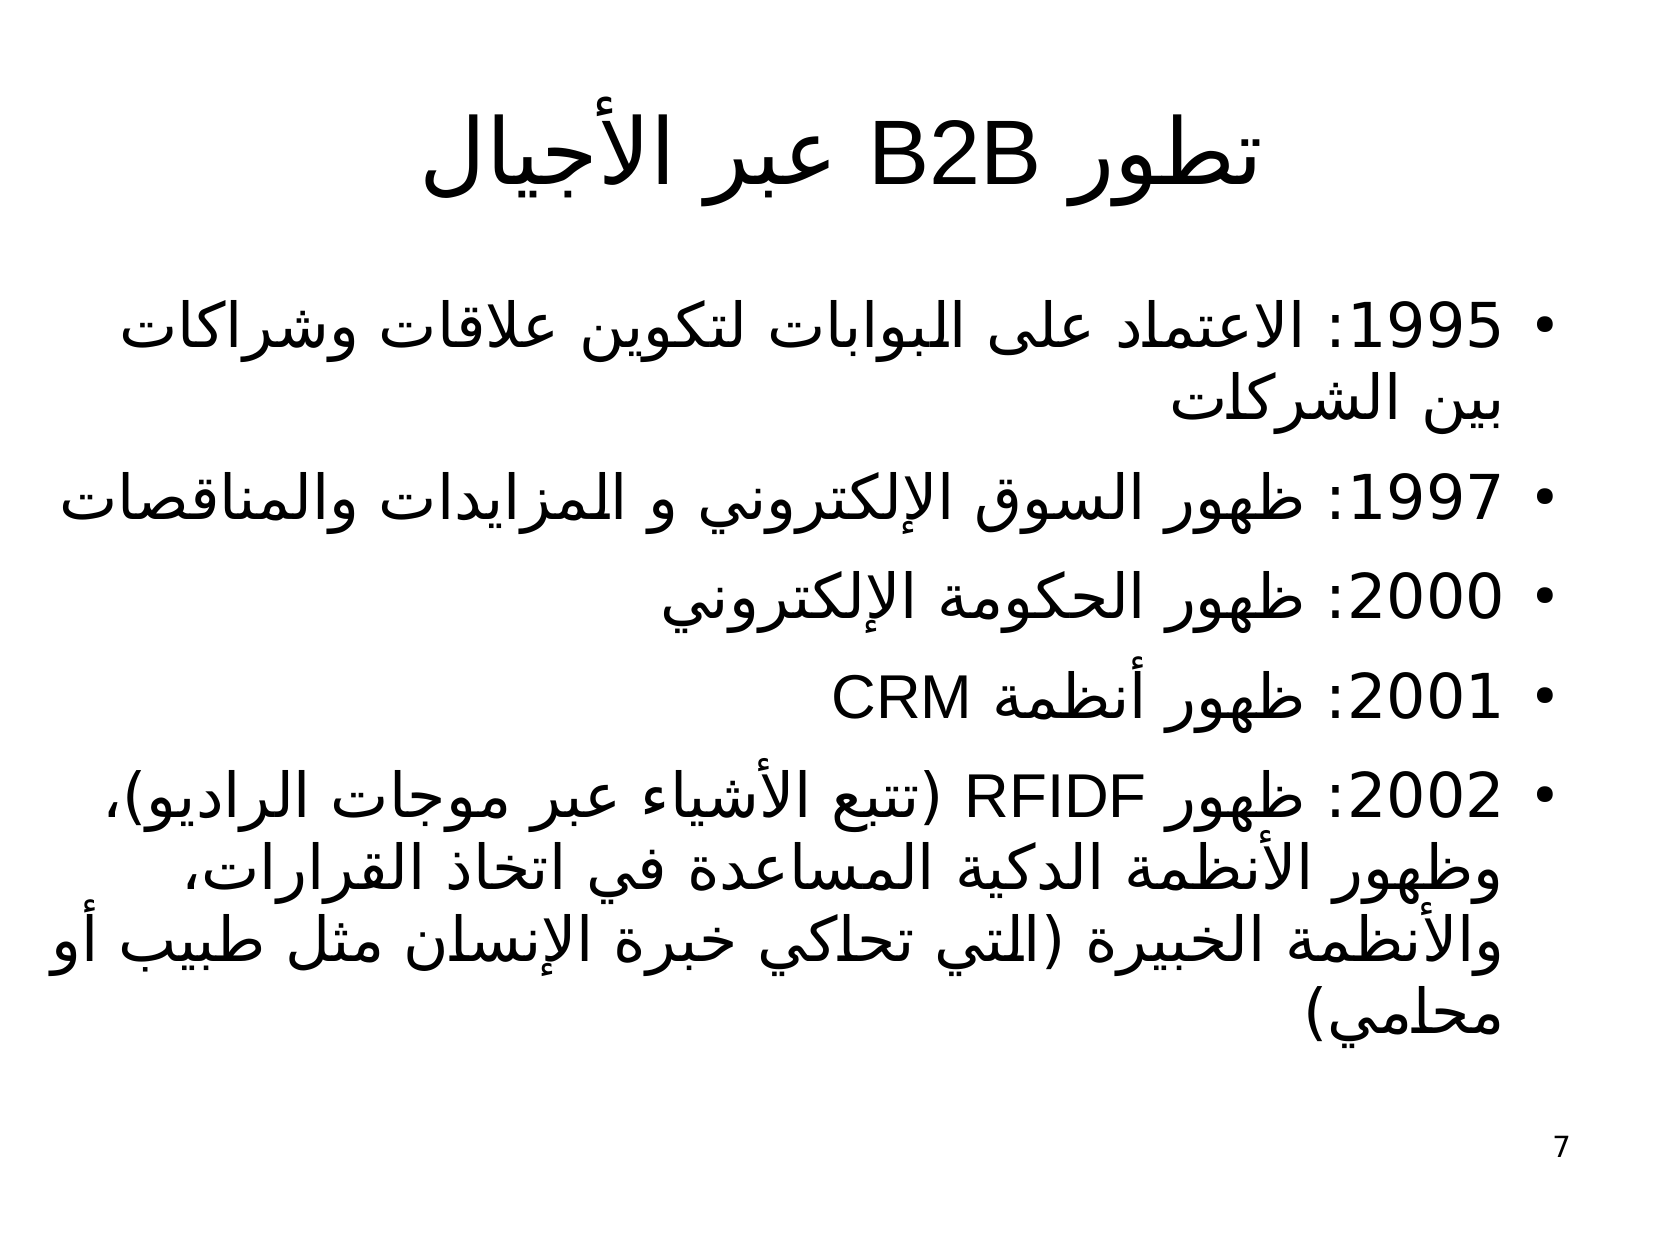

# تطور B2B عبر الأجيال
1995: الاعتماد على البوابات لتكوين علاقات وشراكات بين الشركات
1997: ظهور السوق الإلكتروني و المزايدات والمناقصات
2000: ظهور الحكومة الإلكتروني
2001: ظهور أنظمة CRM
2002: ظهور RFIDF (تتبع الأشياء عبر موجات الراديو)، وظهور الأنظمة الدكية المساعدة في اتخاذ القرارات، والأنظمة الخبيرة (التي تحاكي خبرة الإنسان مثل طبيب أو محامي)
7